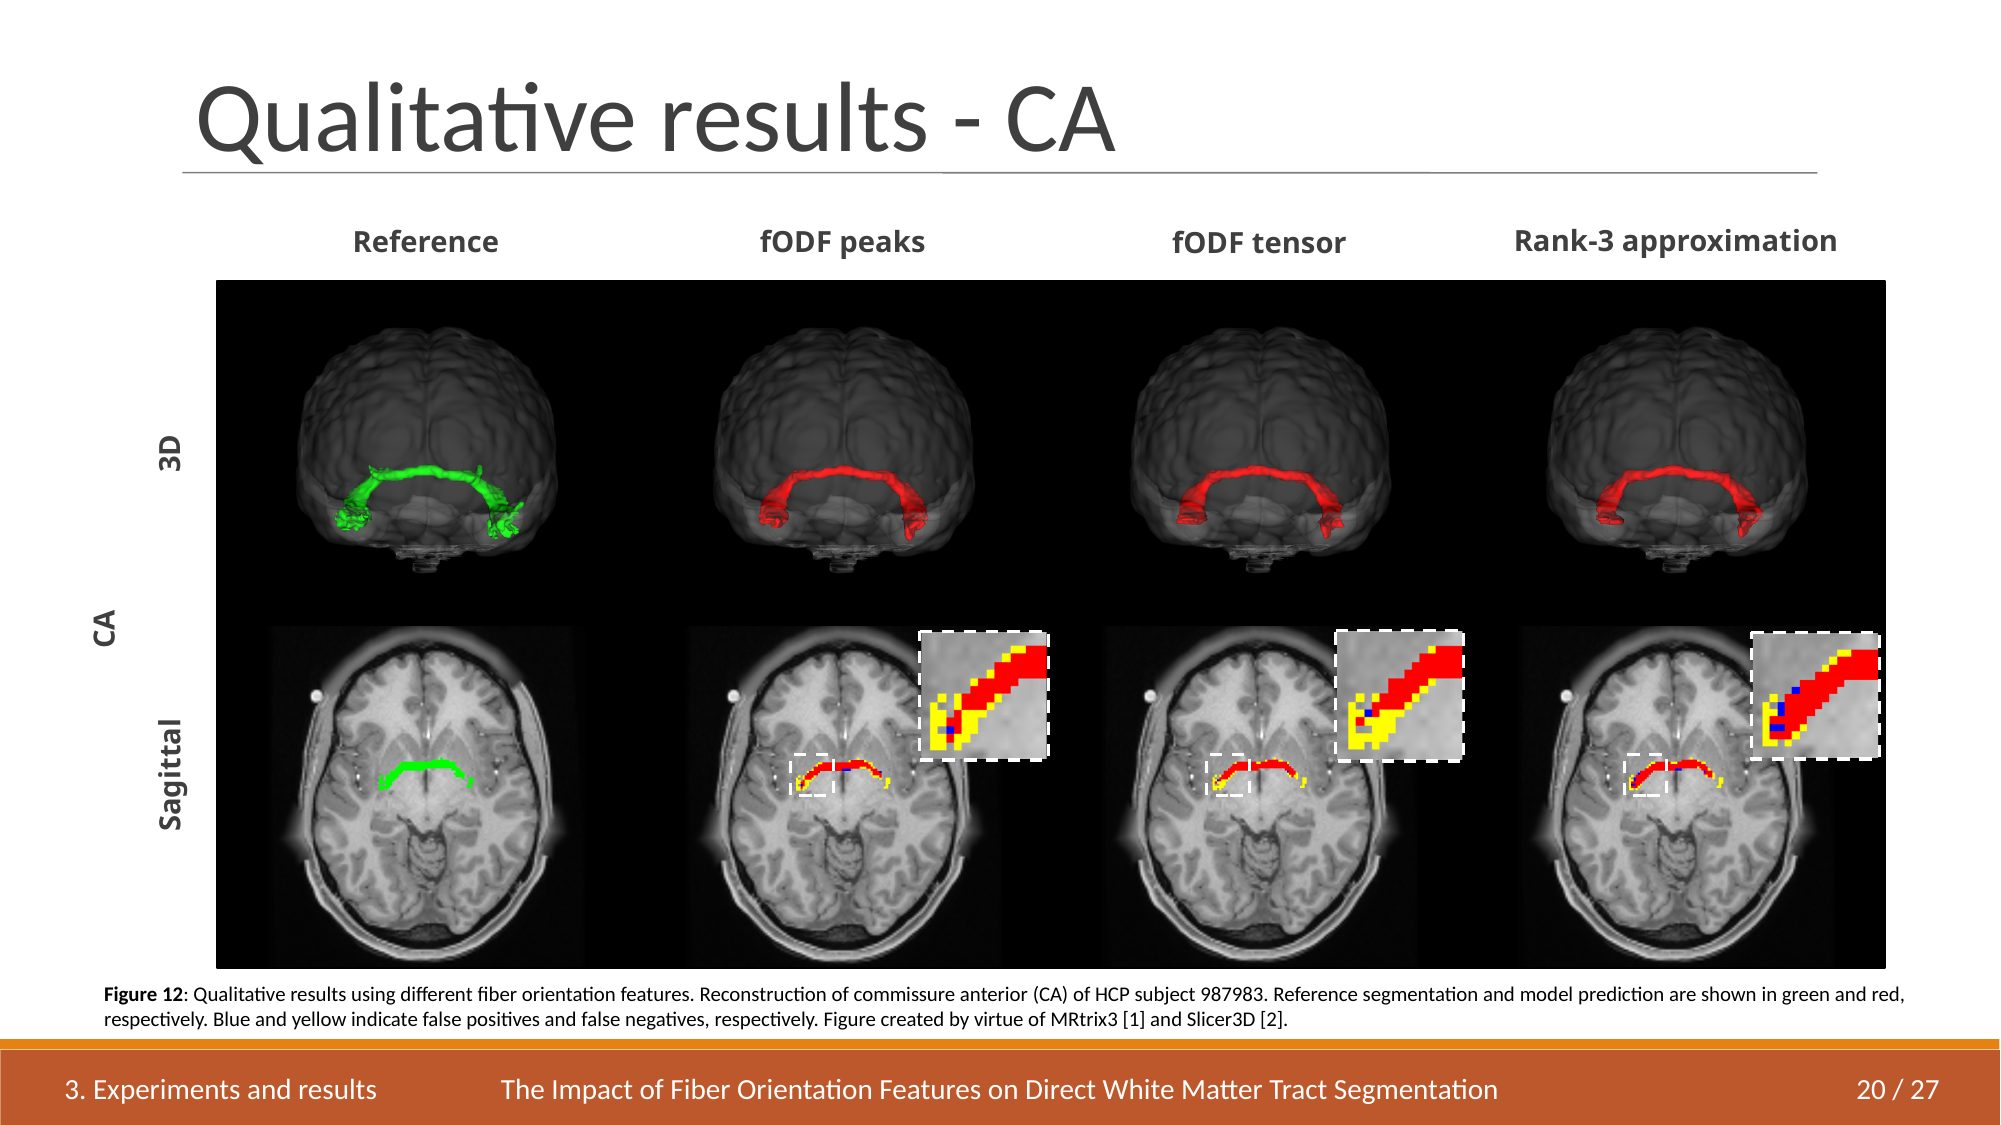

# Qualitative results - CA
Rank-3 approximation
Reference
fODF peaks
fODF tensor
3D
CA
Sagittal
3. Experiments and results
The Impact of Fiber Orientation Features on Direct White Matter Tract Segmentation
Figure 12: Qualitative results using different fiber orientation features. Reconstruction of commissure anterior (CA) of HCP subject 987983. Reference segmentation and model prediction are shown in green and red, respectively. Blue and yellow indicate false positives and false negatives, respectively. Figure created by virtue of MRtrix3 [1] and Slicer3D [2].